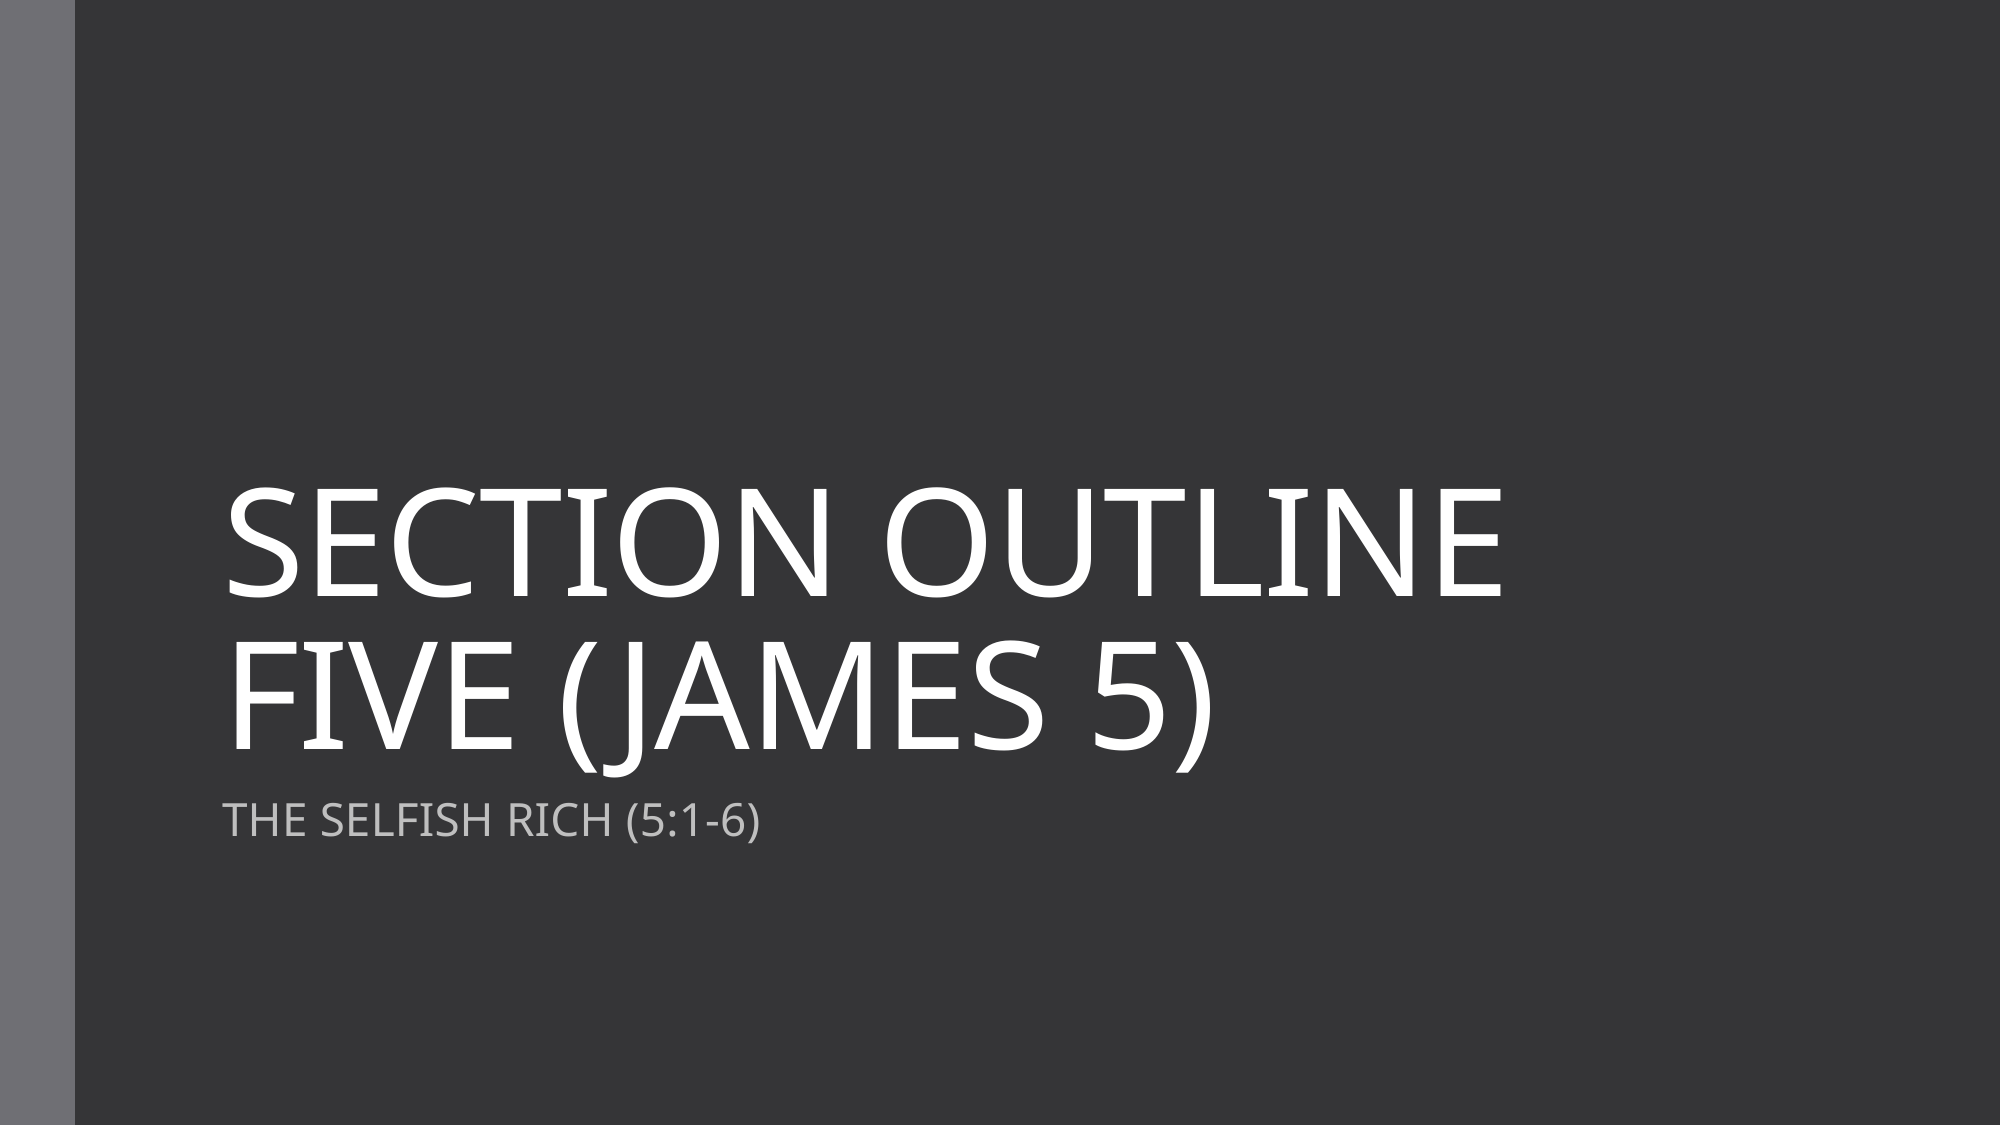

# SECTION OUTLINE FIVE (JAMES 5)
THE SELFISH RICH (5:1-6)